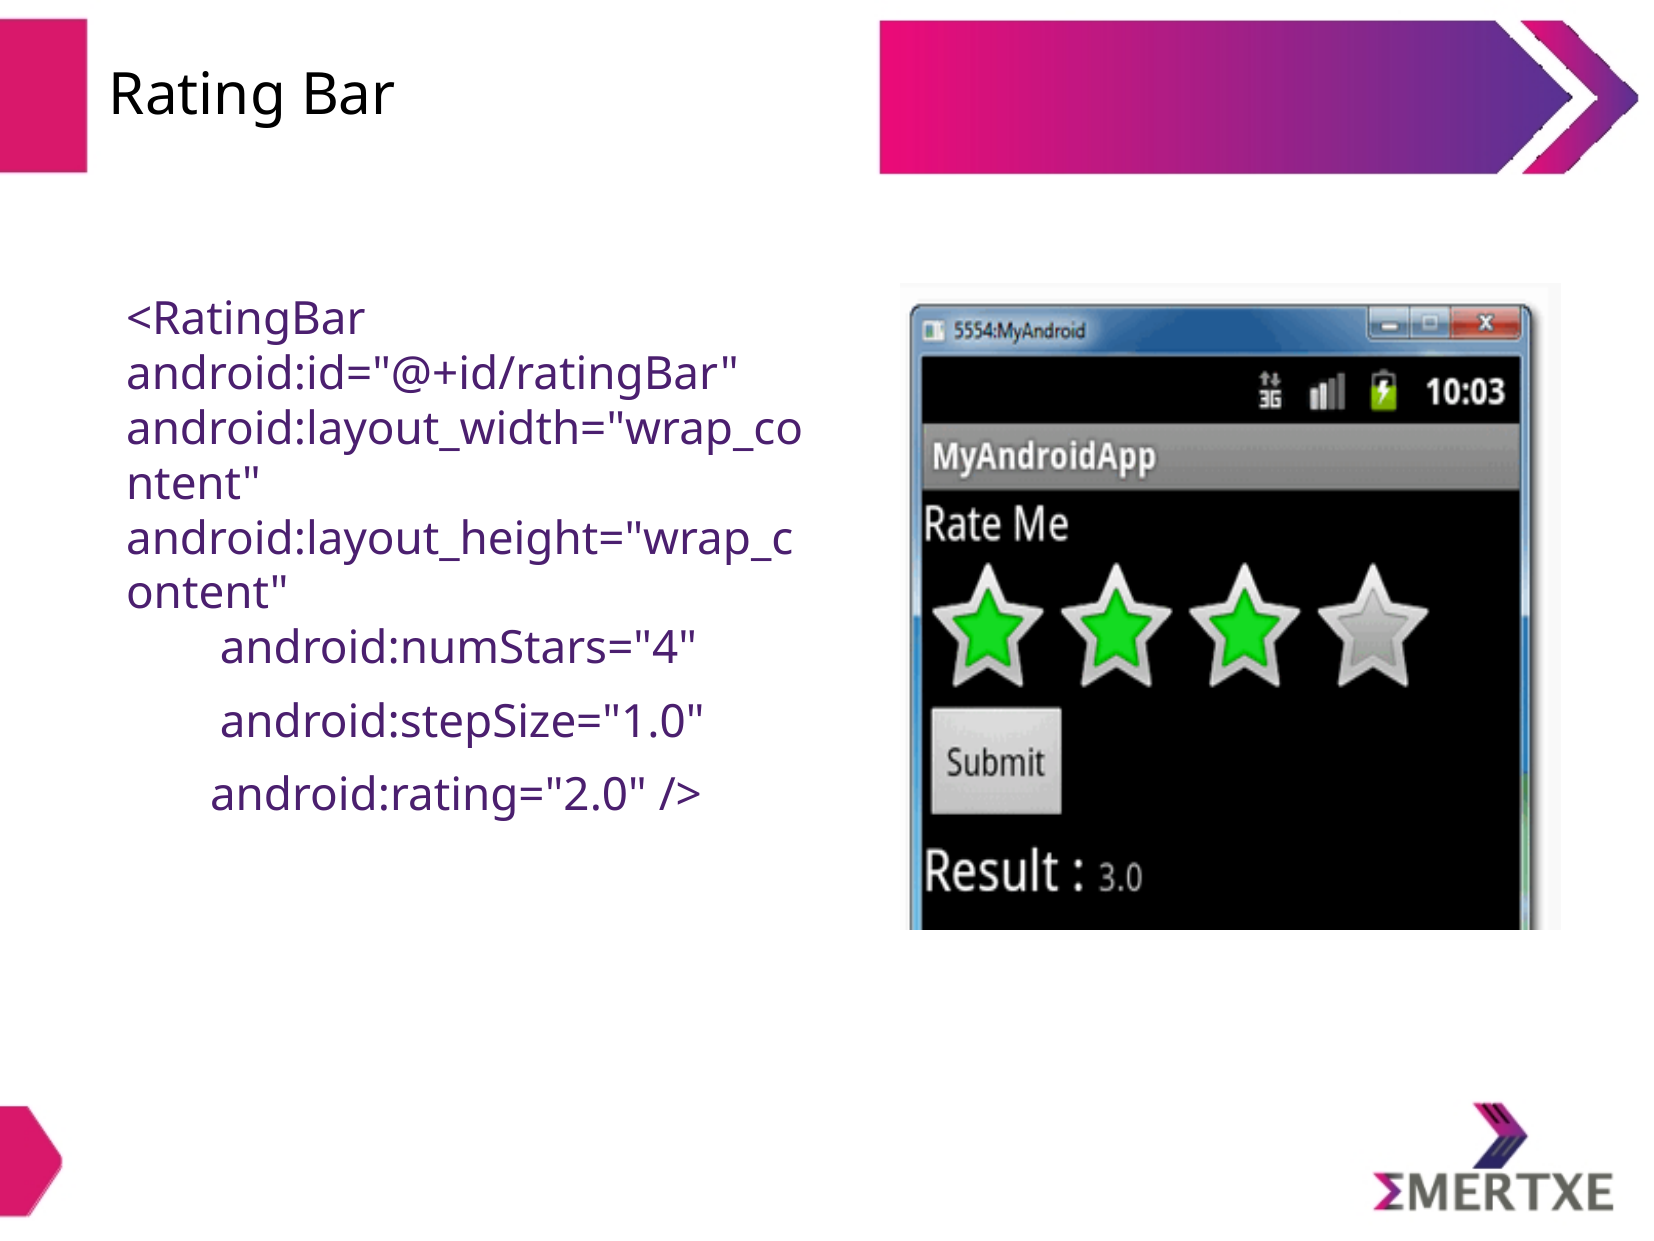

# Rating Bar
<RatingBar android:id="@+id/ratingBar" android:layout_width="wrap_content" android:layout_height="wrap_content"				android:numStars="4"
 	android:stepSize="1.0"
 android:rating="2.0" />